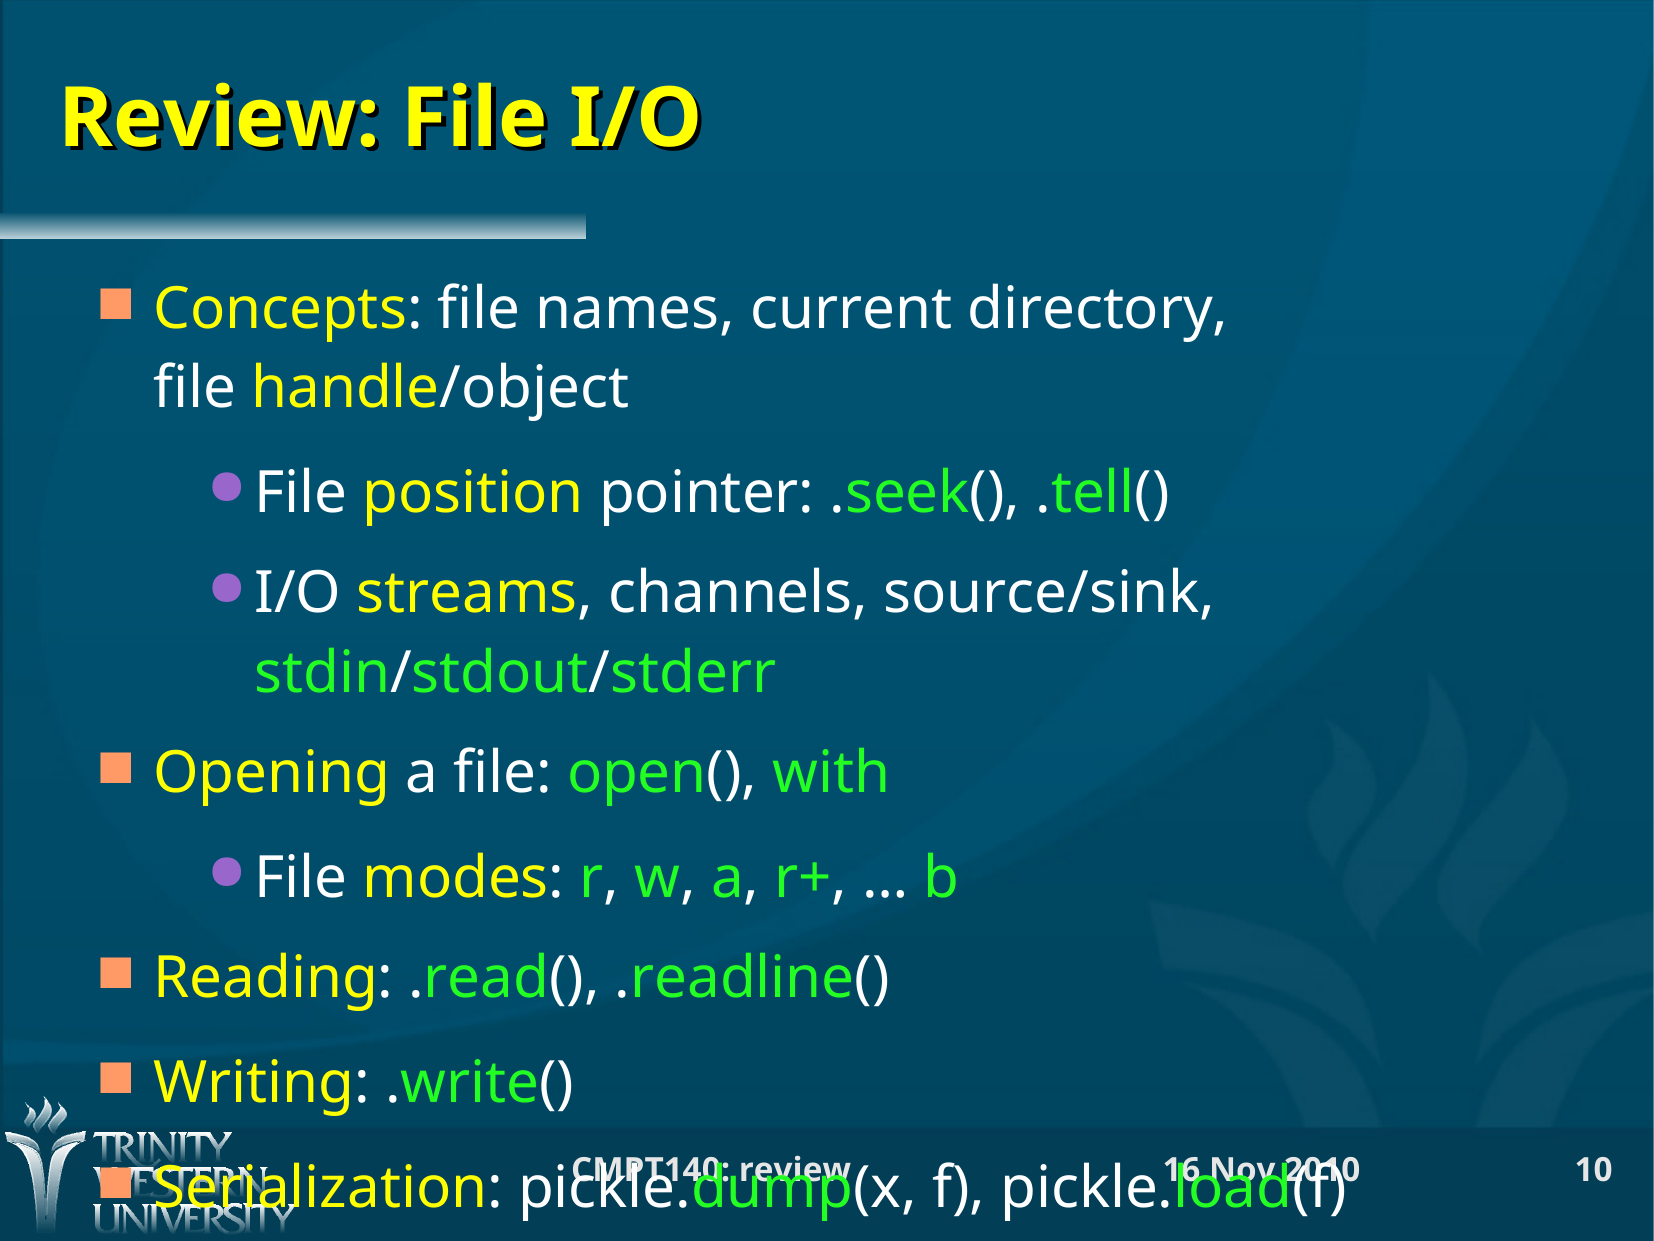

# Review: File I/O
Concepts: file names, current directory,
file handle/object
File position pointer: .seek(), .tell()
I/O streams, channels, source/sink,
stdin/stdout/stderr
Opening a file: open(), with
File modes: r, w, a, r+, … b
Reading: .read(), .readline()
Writing: .write()
Serialization: pickle.dump(x, f), pickle.load(f)
CMPT140: review
16 Nov 2010
10